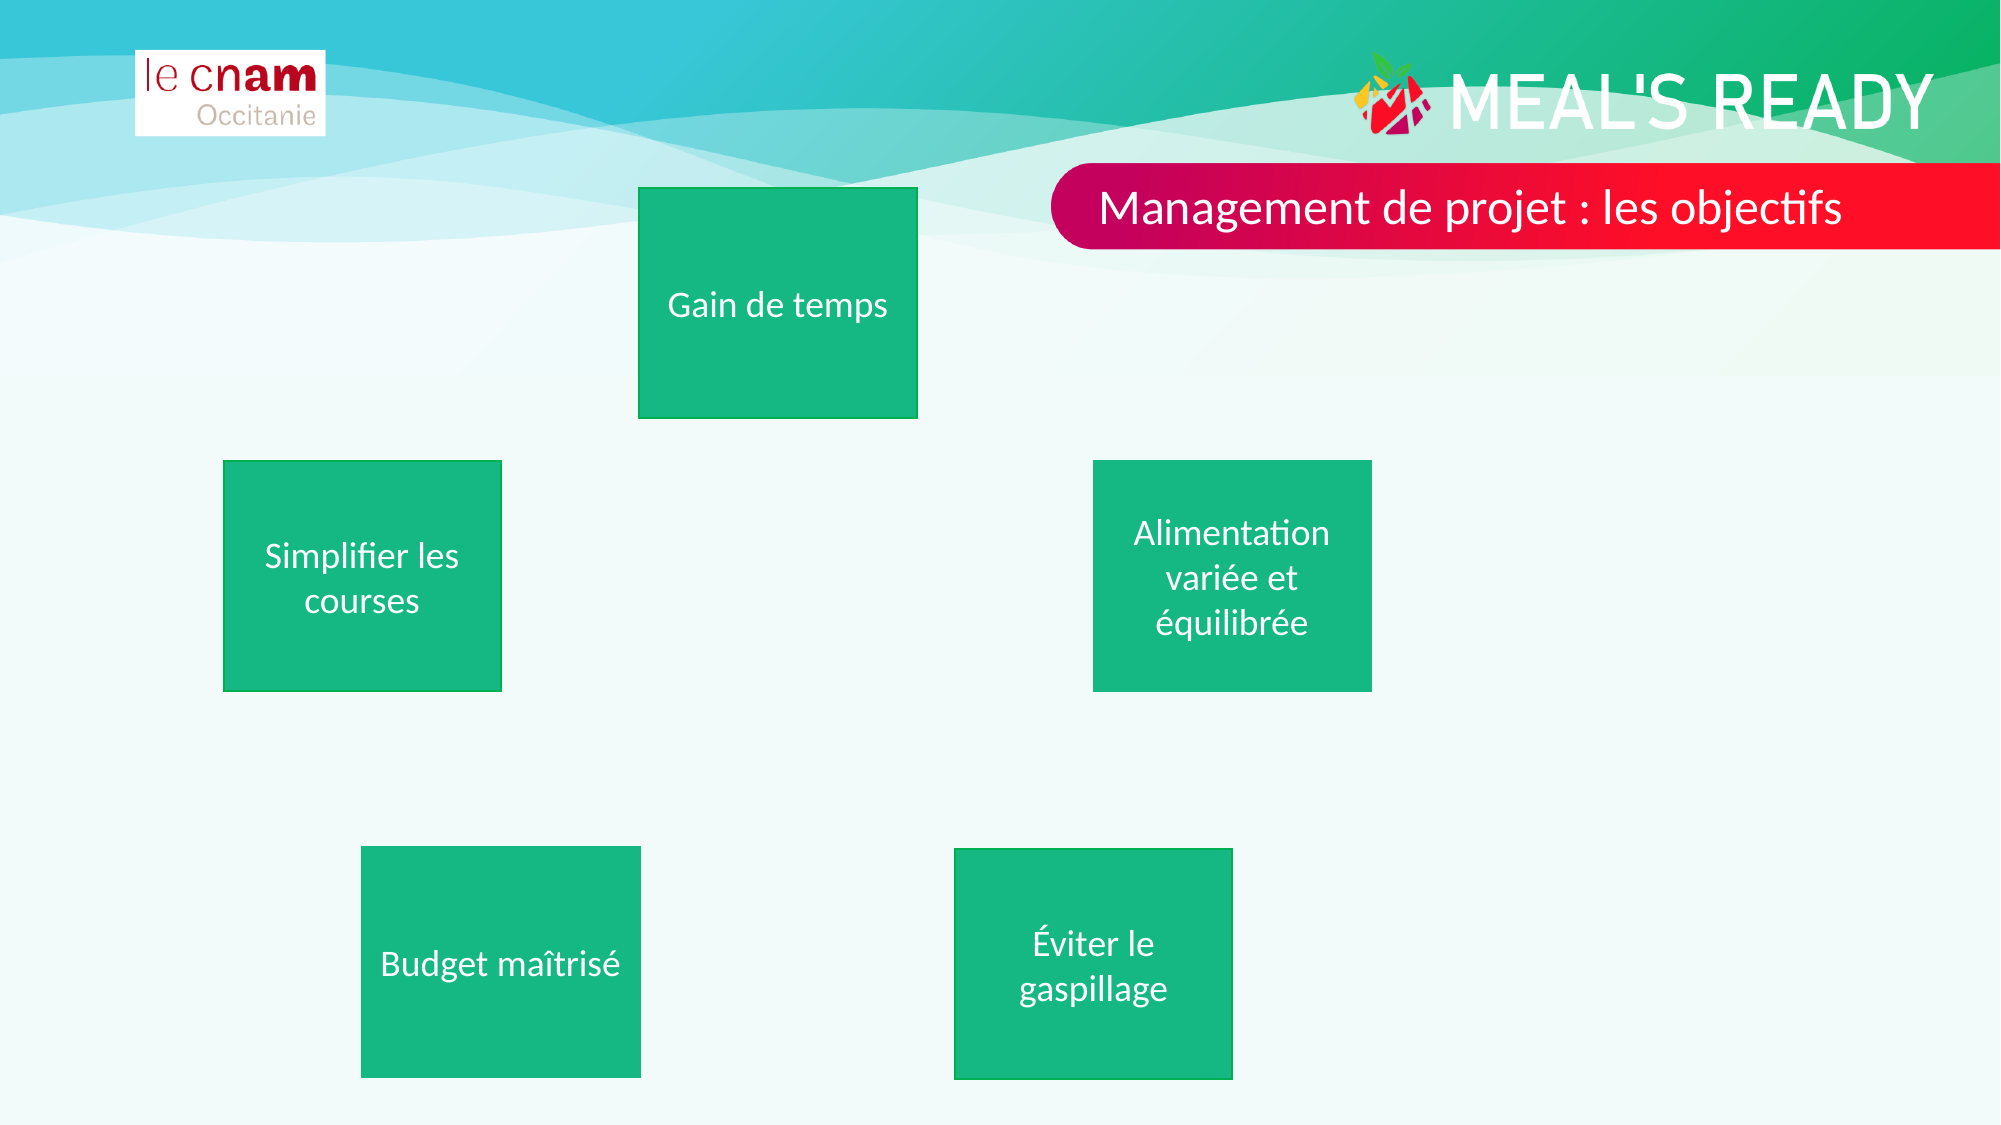

Management de projet : les objectifs
Gain de temps
Simplifier les courses
Alimentation variée et équilibrée
Budget maîtrisé
Éviter le gaspillage